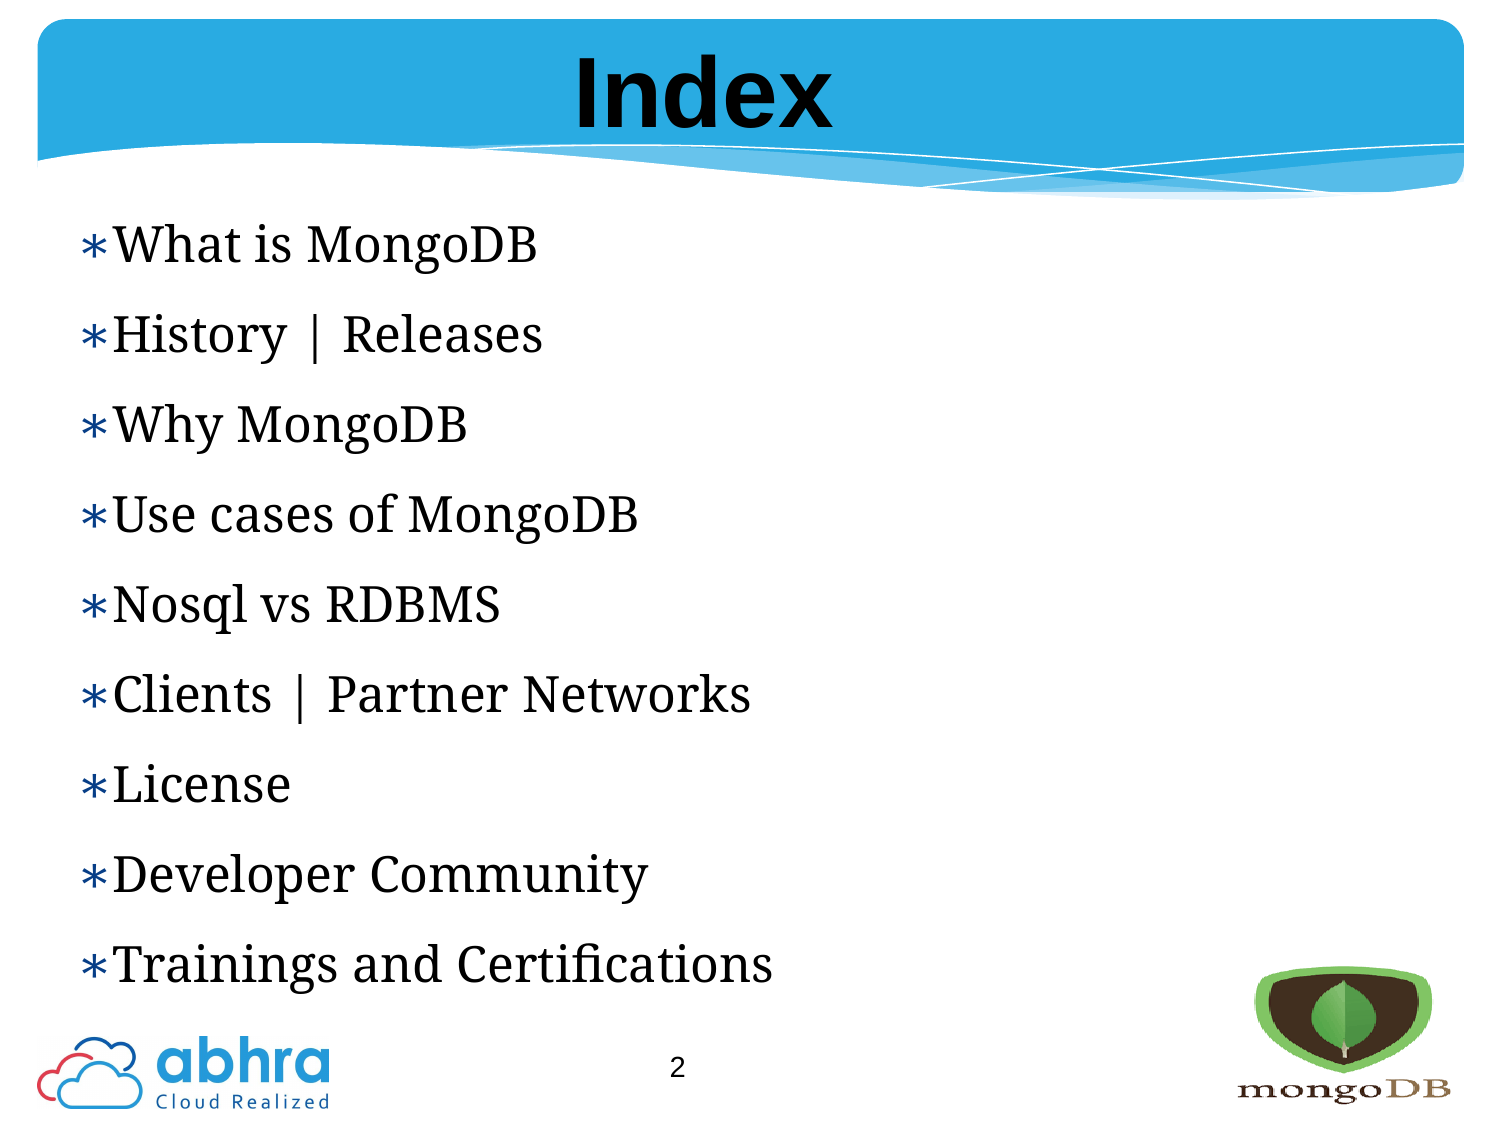

Index
# What is MongoDB
History | Releases
Why MongoDB
Use cases of MongoDB
Nosql vs RDBMS
Clients | Partner Networks
License
Developer Community
Trainings and Certifications
8/3/16